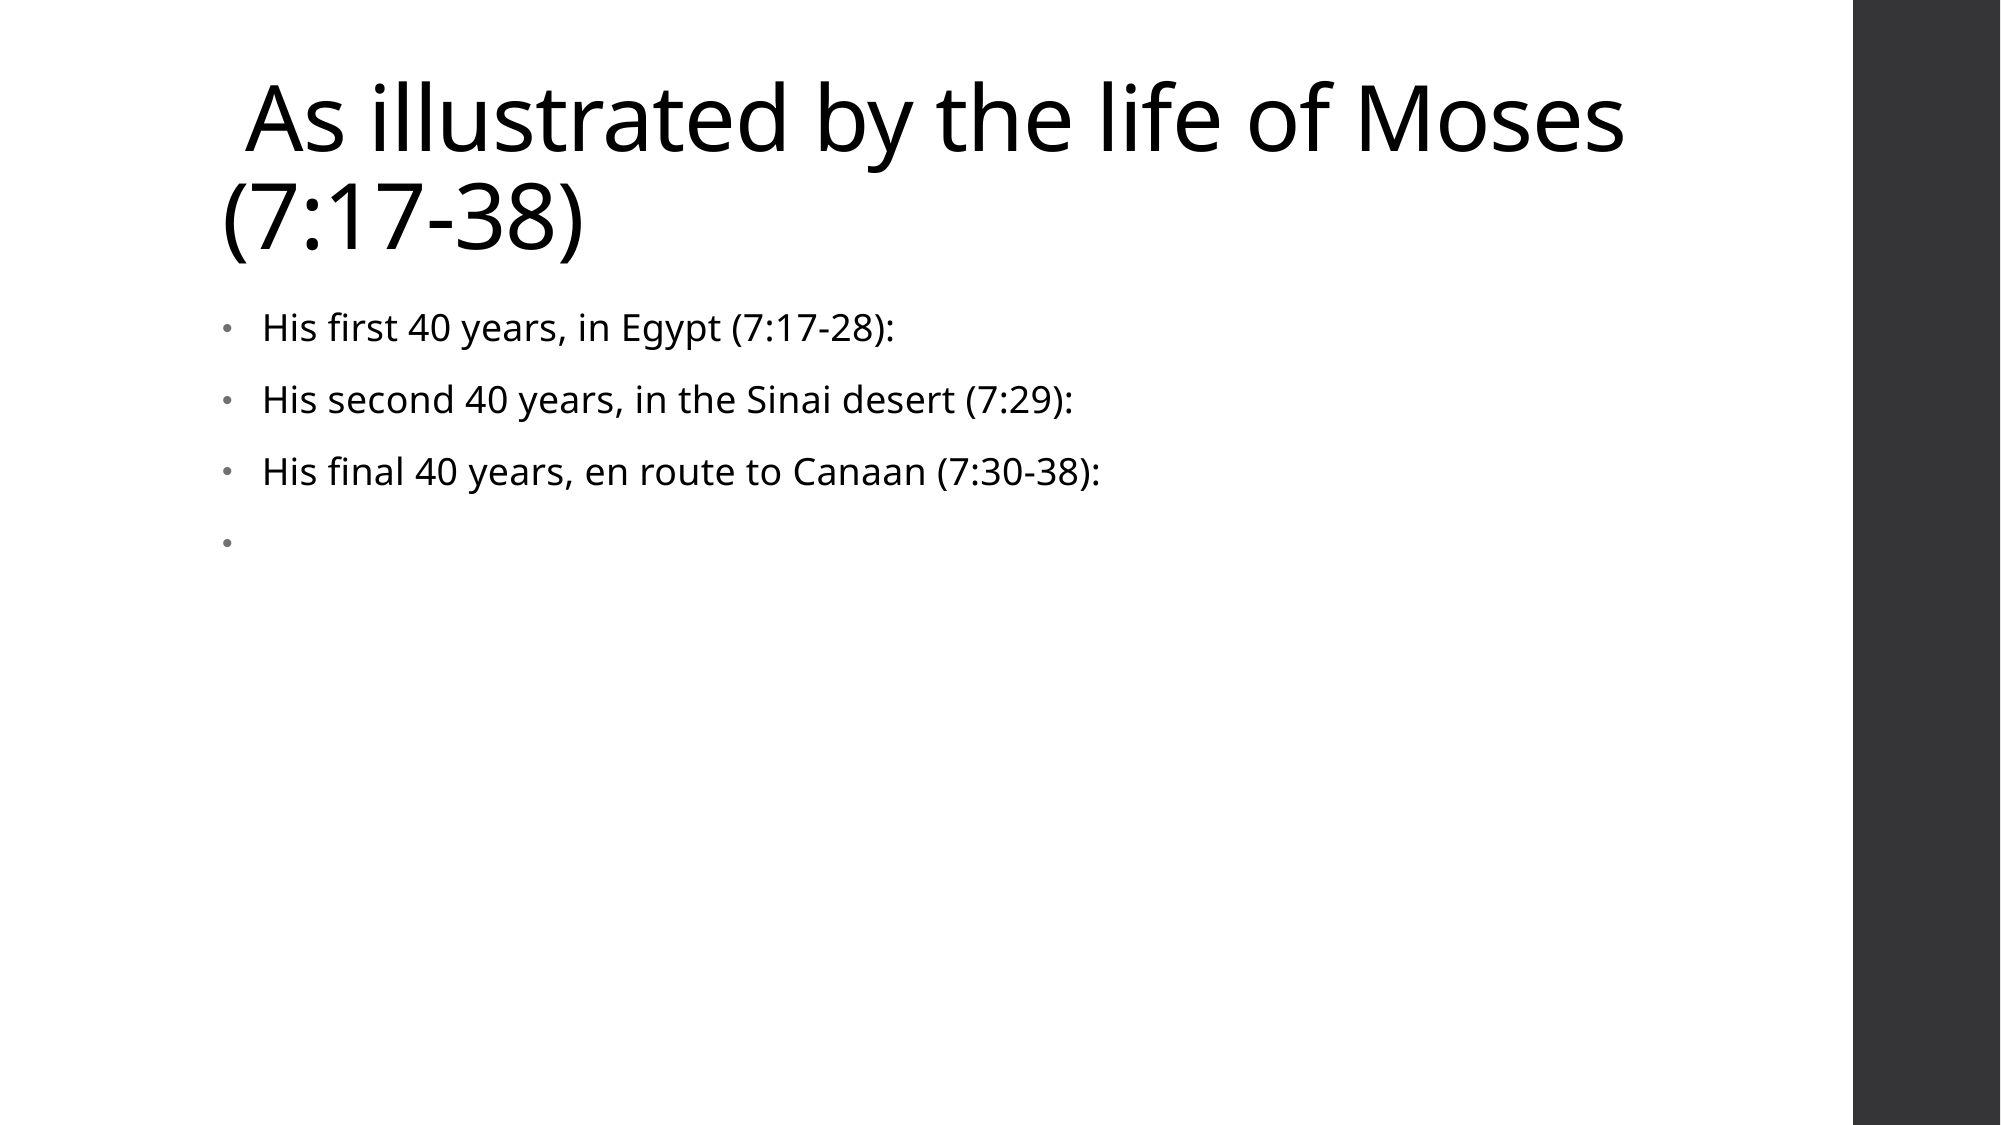

# As illustrated by the life of Moses (7:17-38)
 His first 40 years, in Egypt (7:17-28):
 His second 40 years, in the Sinai desert (7:29):
 His final 40 years, en route to Canaan (7:30-38):